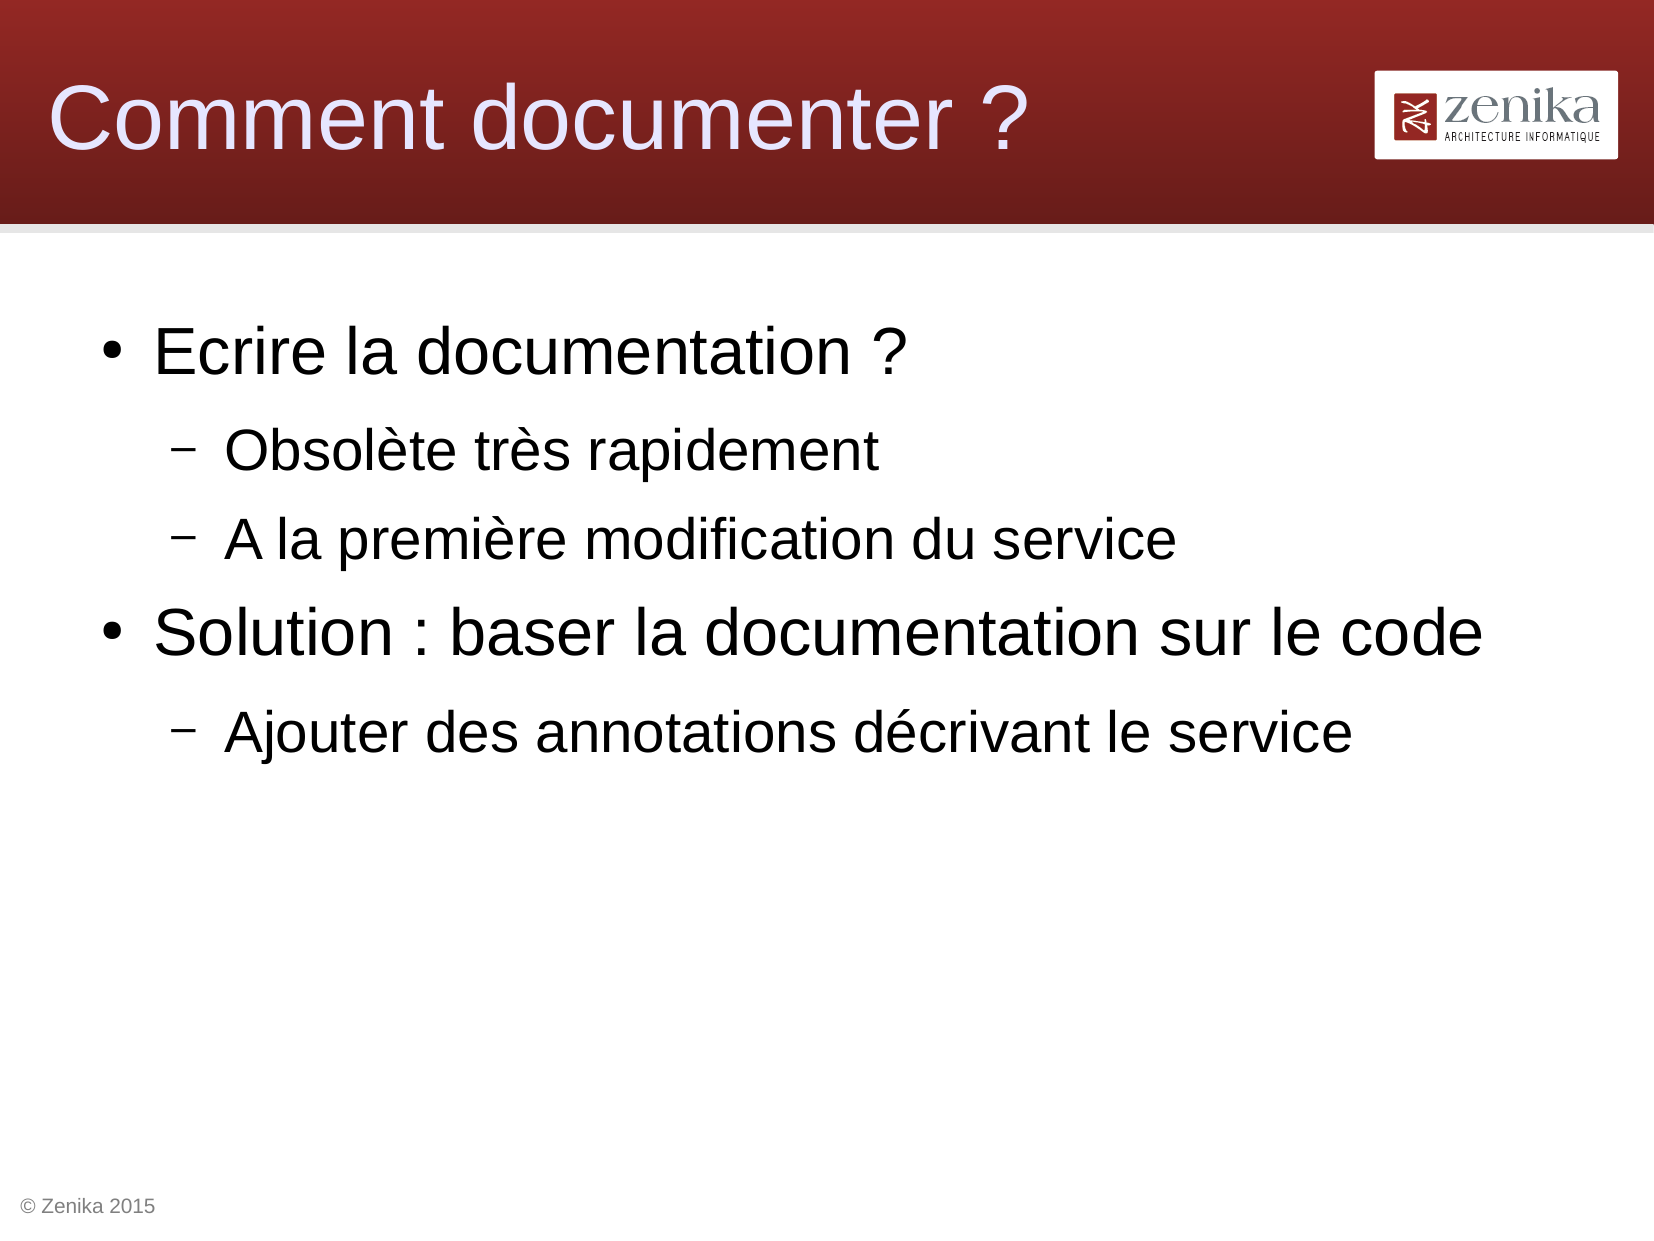

# Comment documenter ?
Ecrire la documentation ?
Obsolète très rapidement
A la première modification du service
Solution : baser la documentation sur le code
Ajouter des annotations décrivant le service